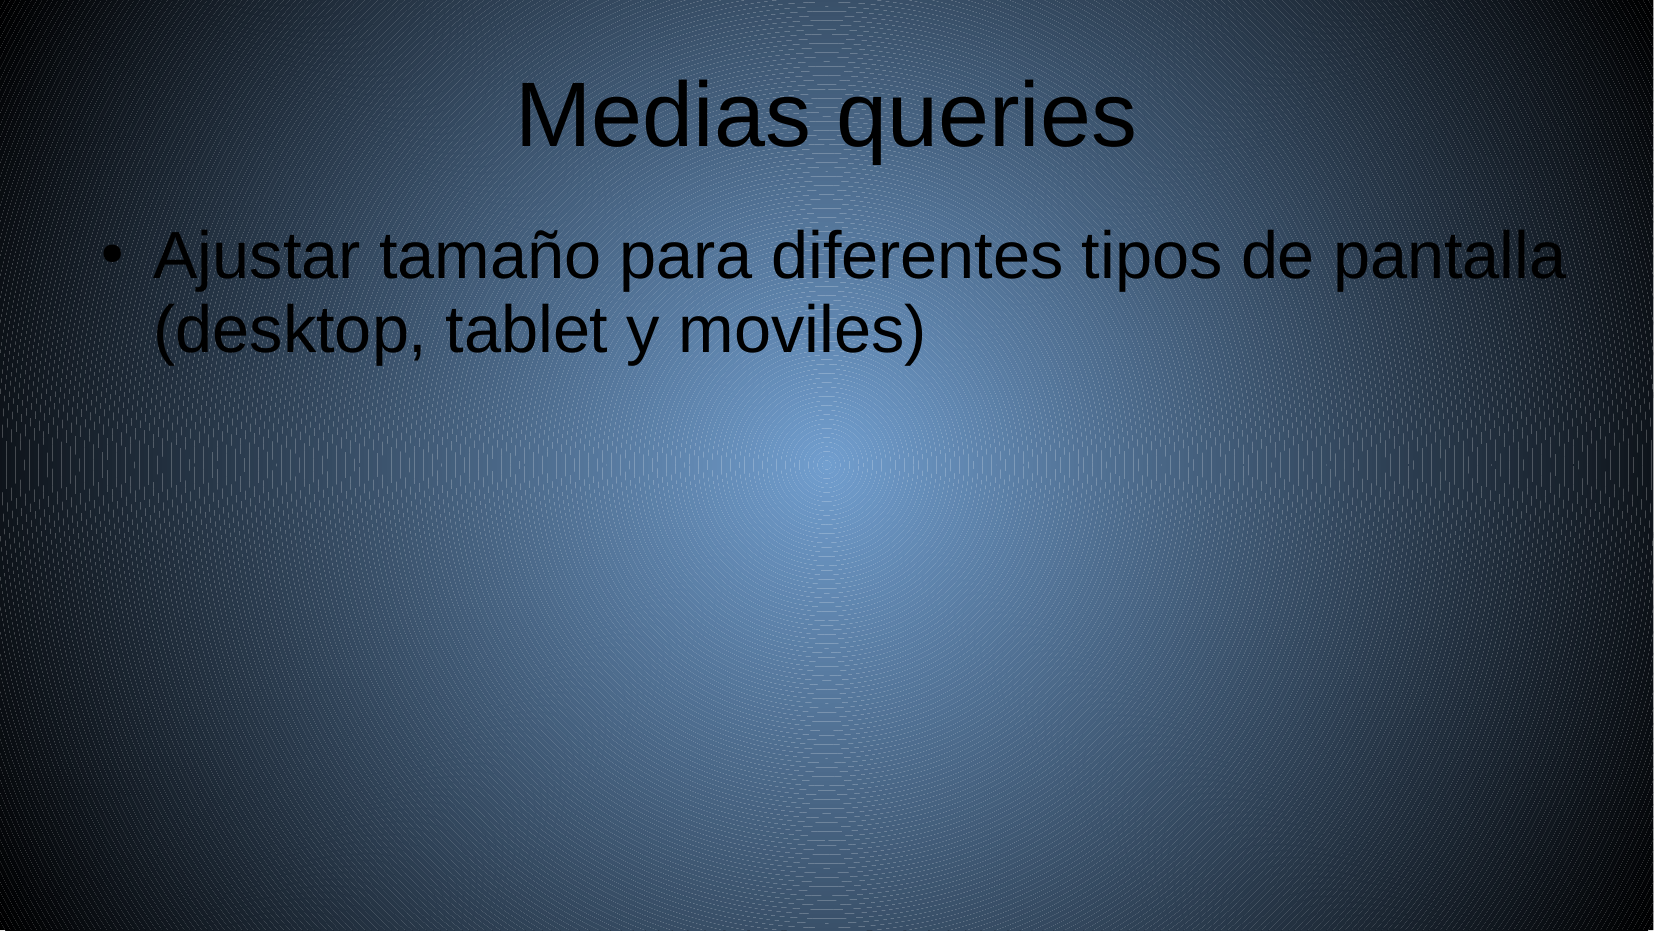

Medias queries
# Ajustar tamaño para diferentes tipos de pantalla (desktop, tablet y moviles)